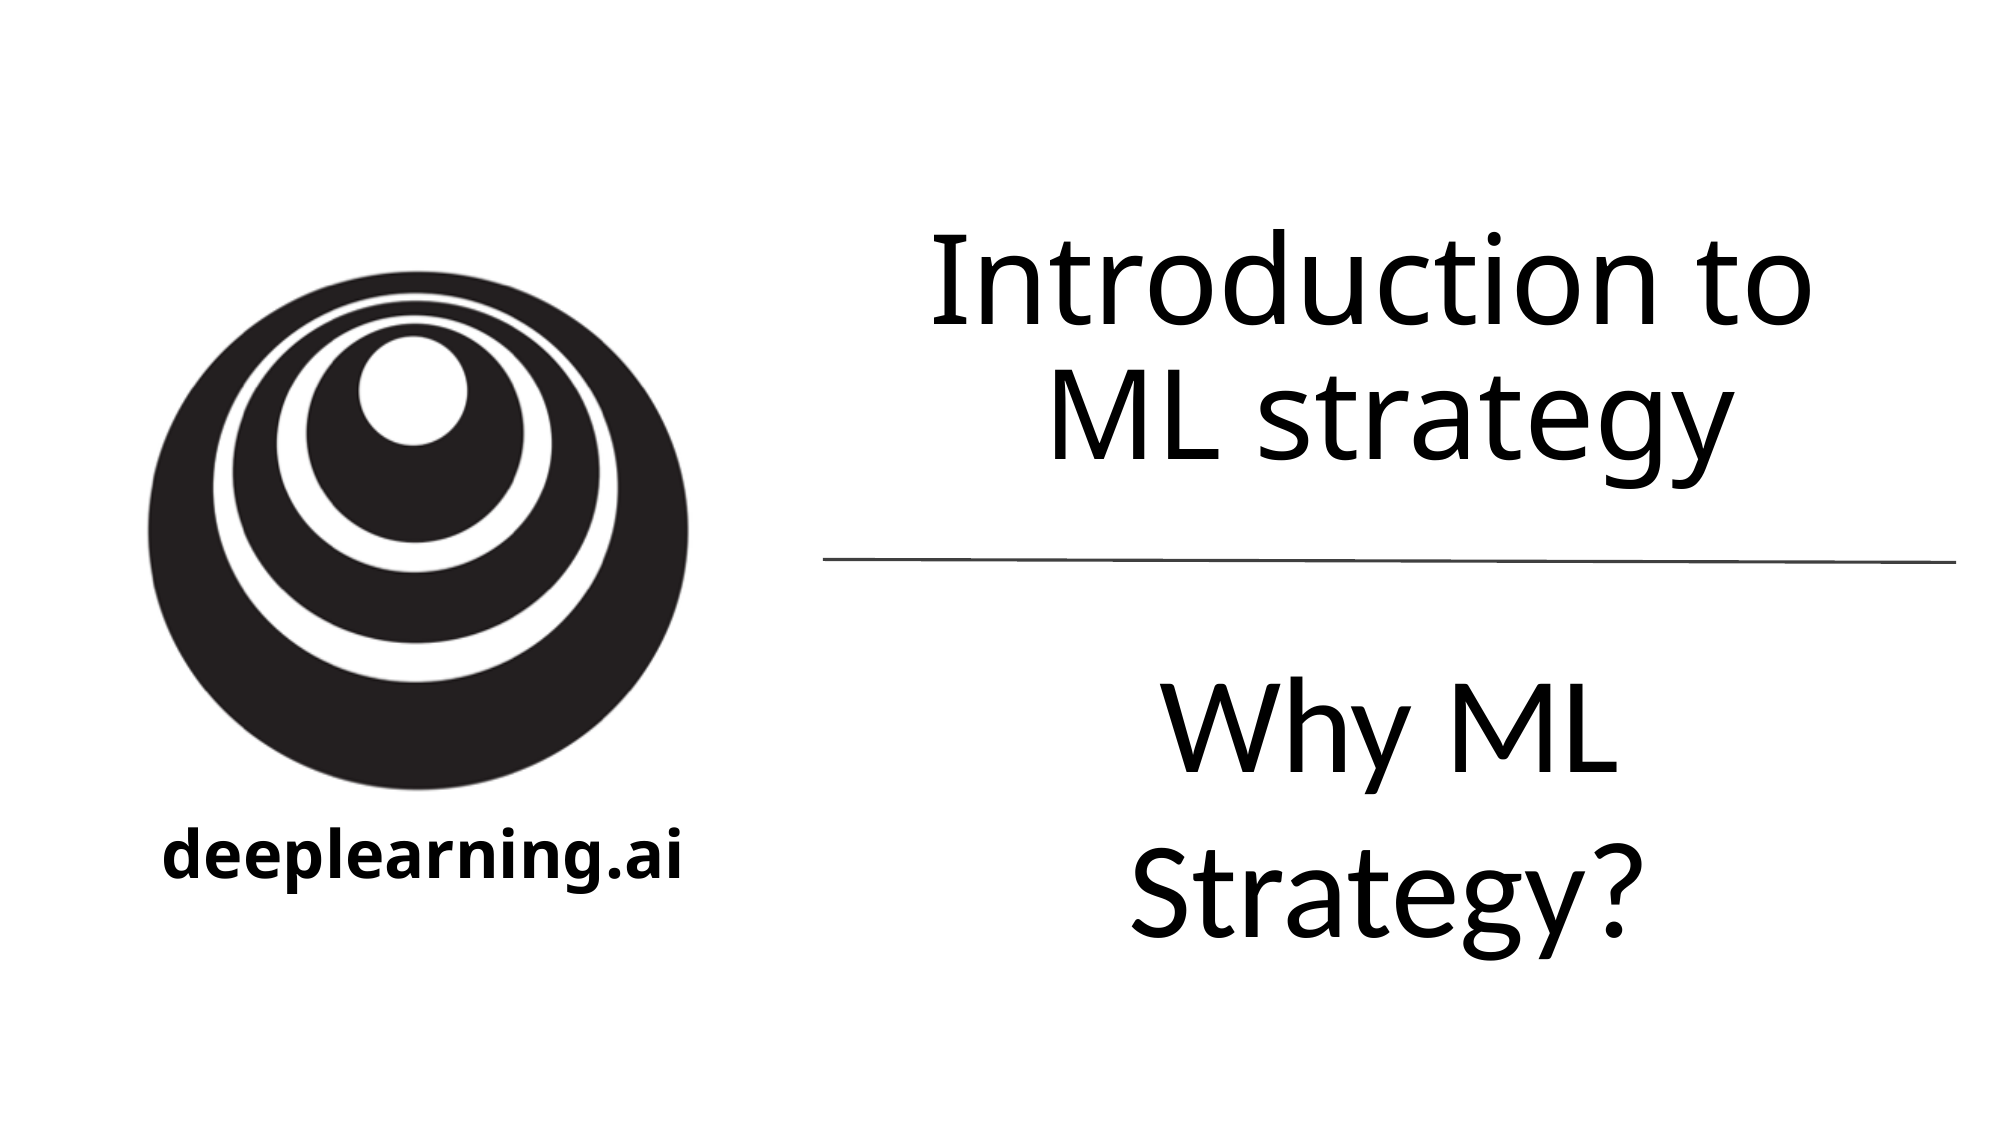

# Introduction to ML strategy
deeplearning.ai
Why ML
Strategy?